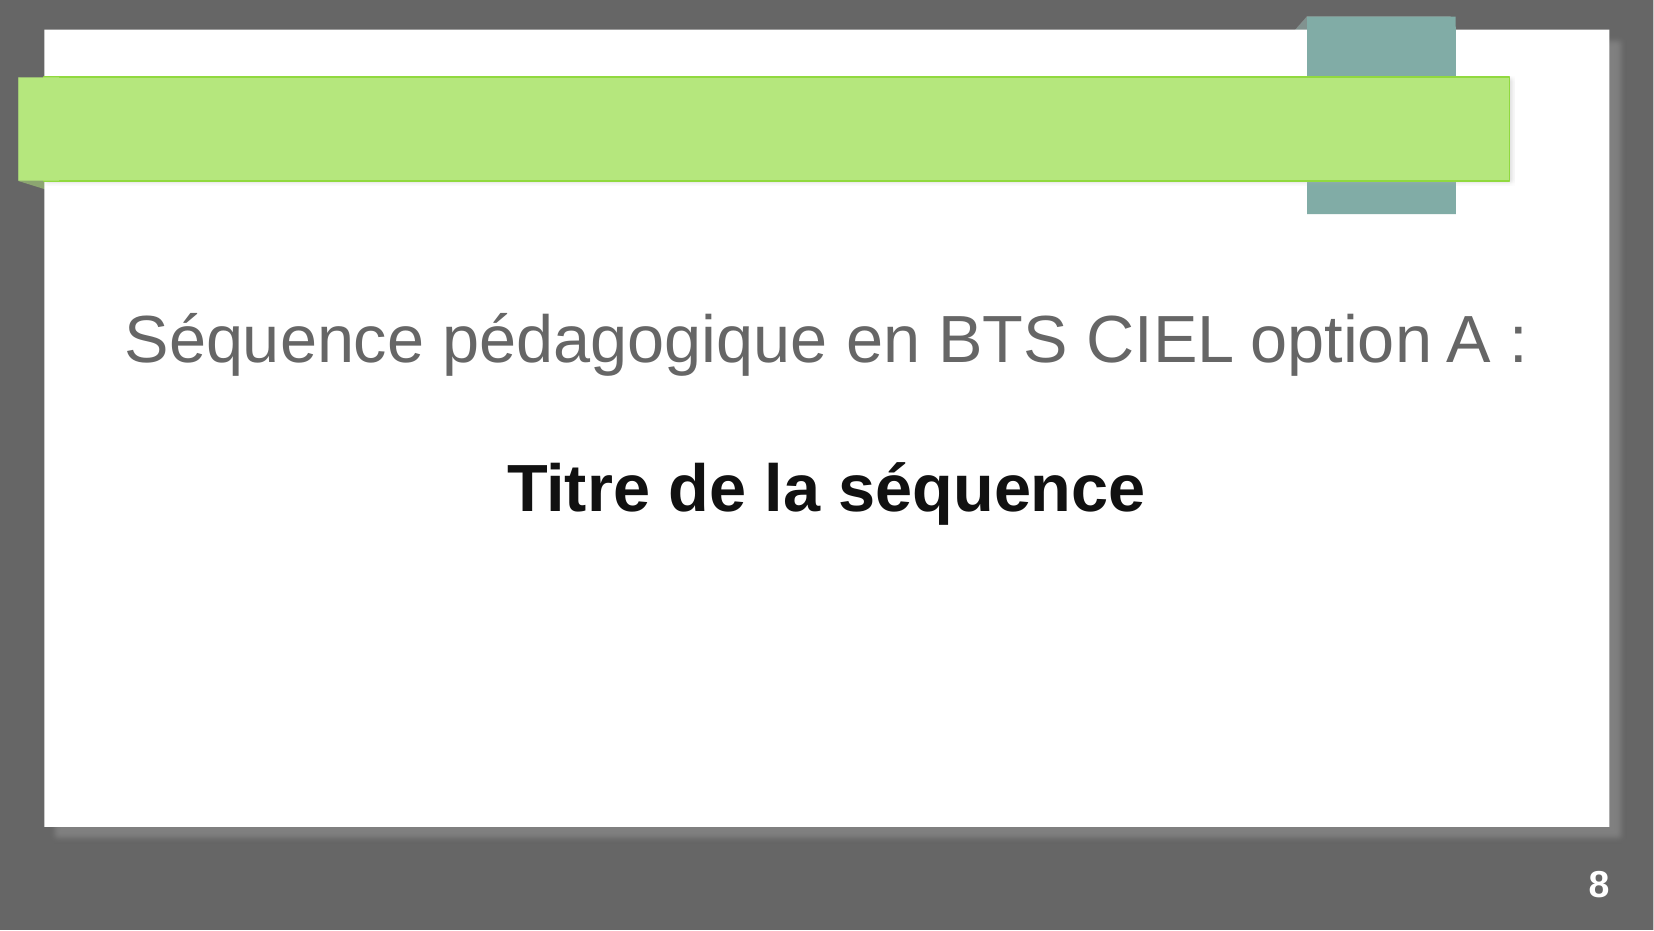

# Séquence pédagogique en BTS CIEL option A :
Titre de la séquence